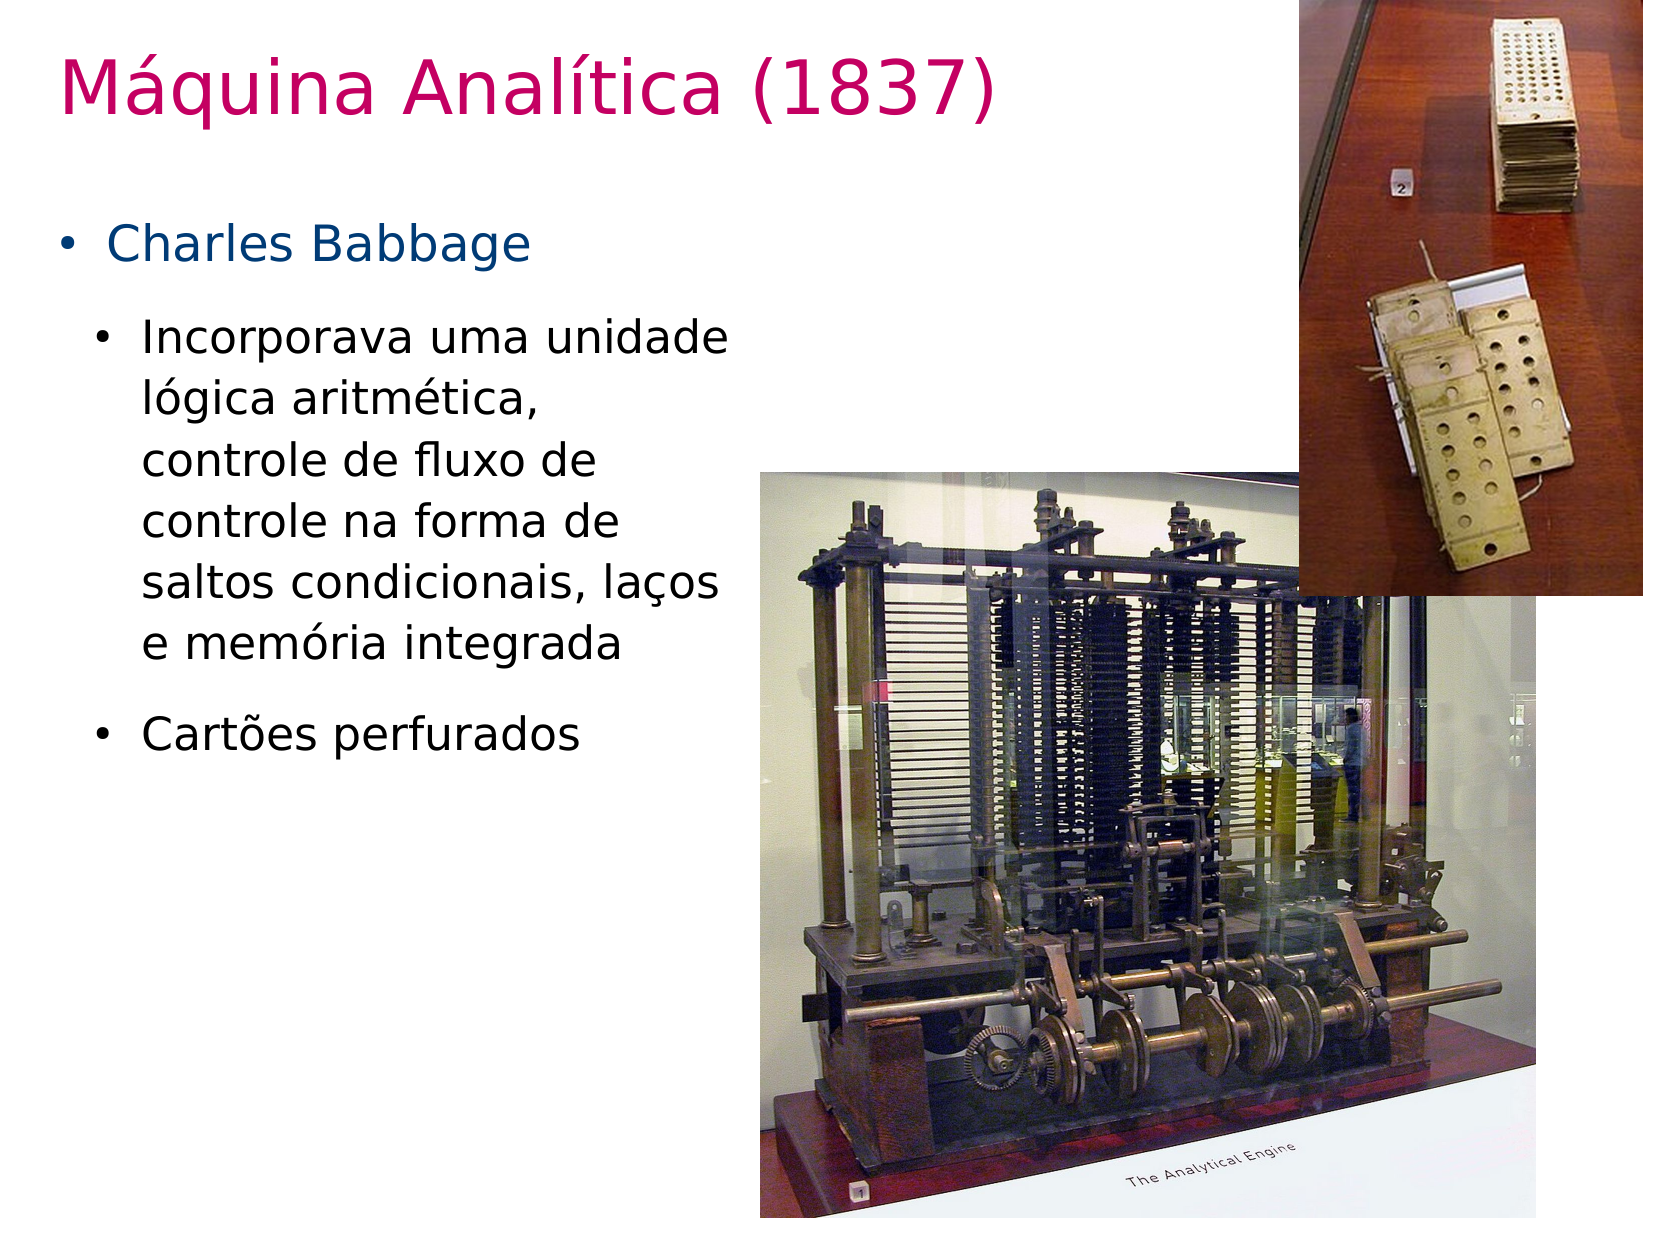

6
# Máquina Analítica (1837)
Charles Babbage
Incorporava uma unidade lógica aritmética, controle de fluxo de controle na forma de saltos condicionais, laços e memória integrada
Cartões perfurados